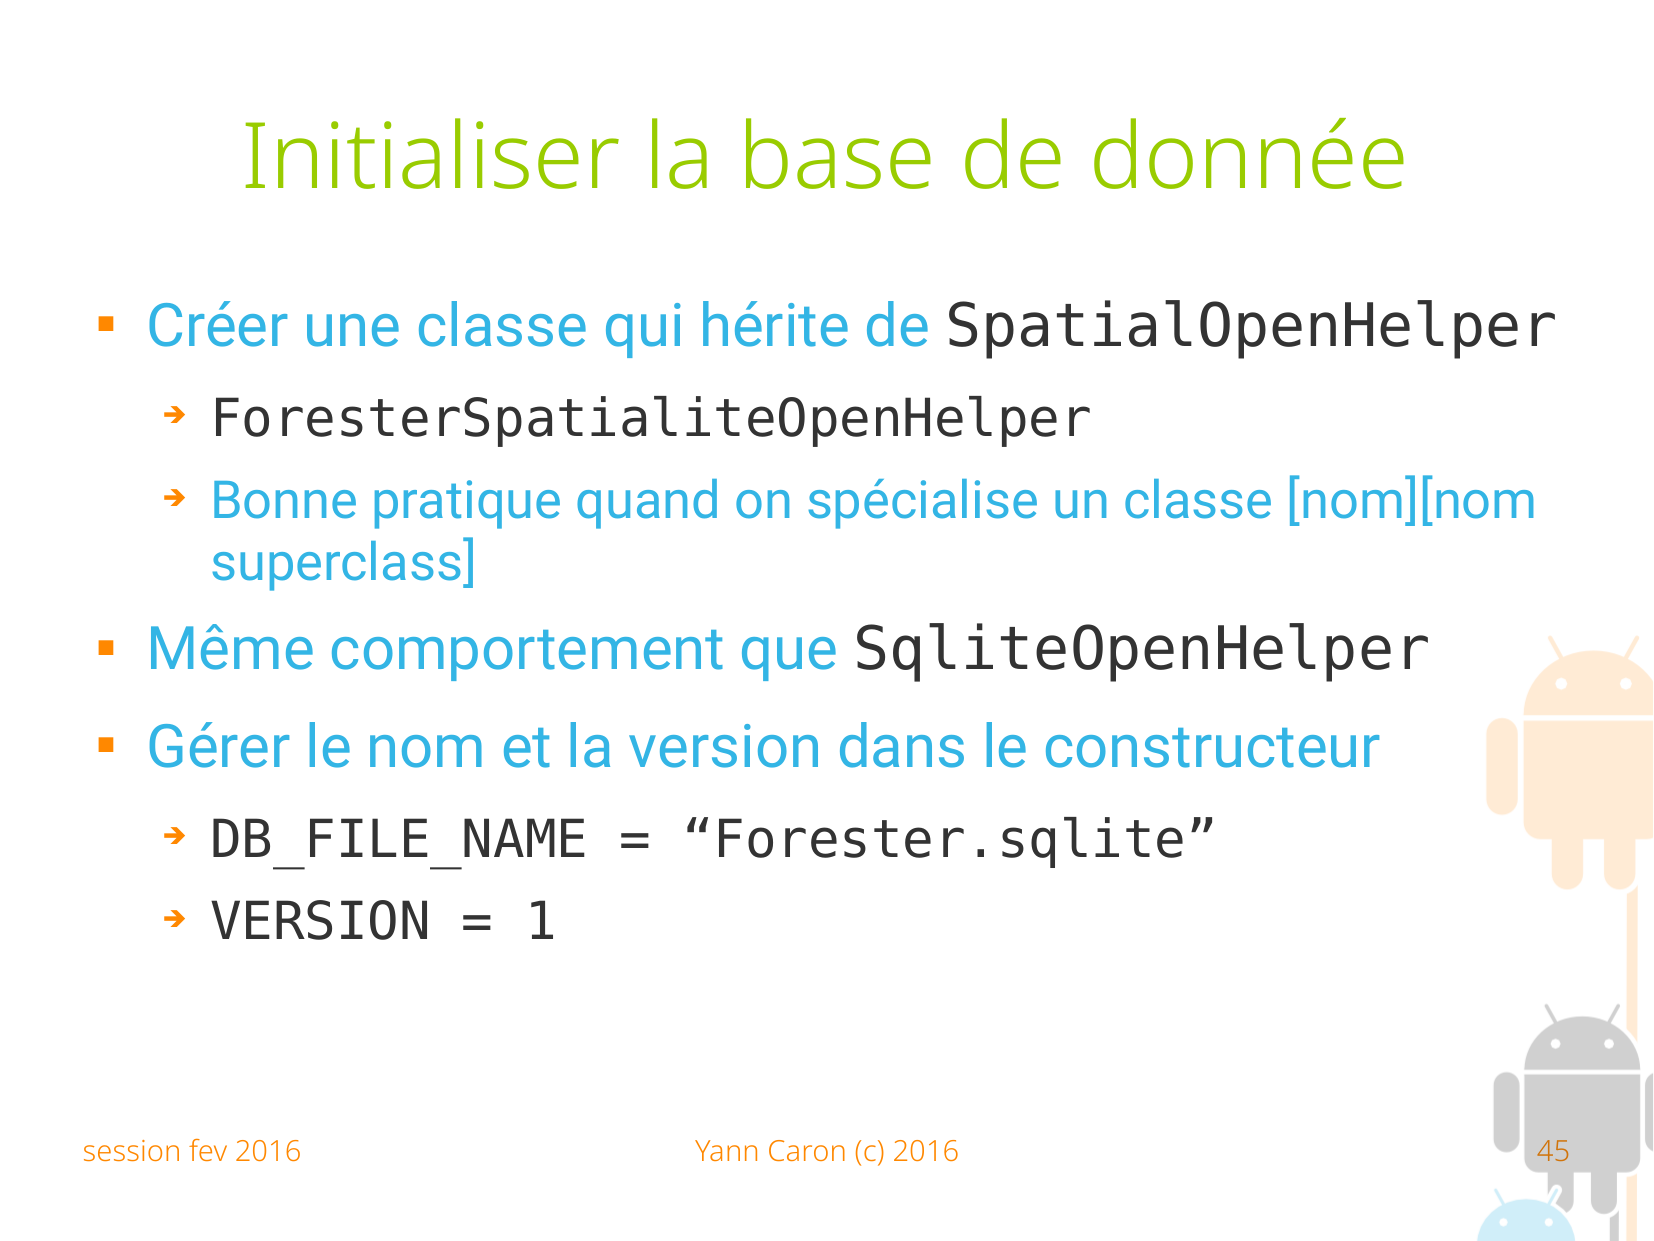

# Initialiser la base de donnée
Créer une classe qui hérite de SpatialOpenHelper
ForesterSpatialiteOpenHelper
Bonne pratique quand on spécialise un classe [nom][nom superclass]
Même comportement que SqliteOpenHelper
Gérer le nom et la version dans le constructeur
DB_FILE_NAME = “Forester.sqlite”
VERSION = 1
session fev 2016
Yann Caron (c) 2016
45